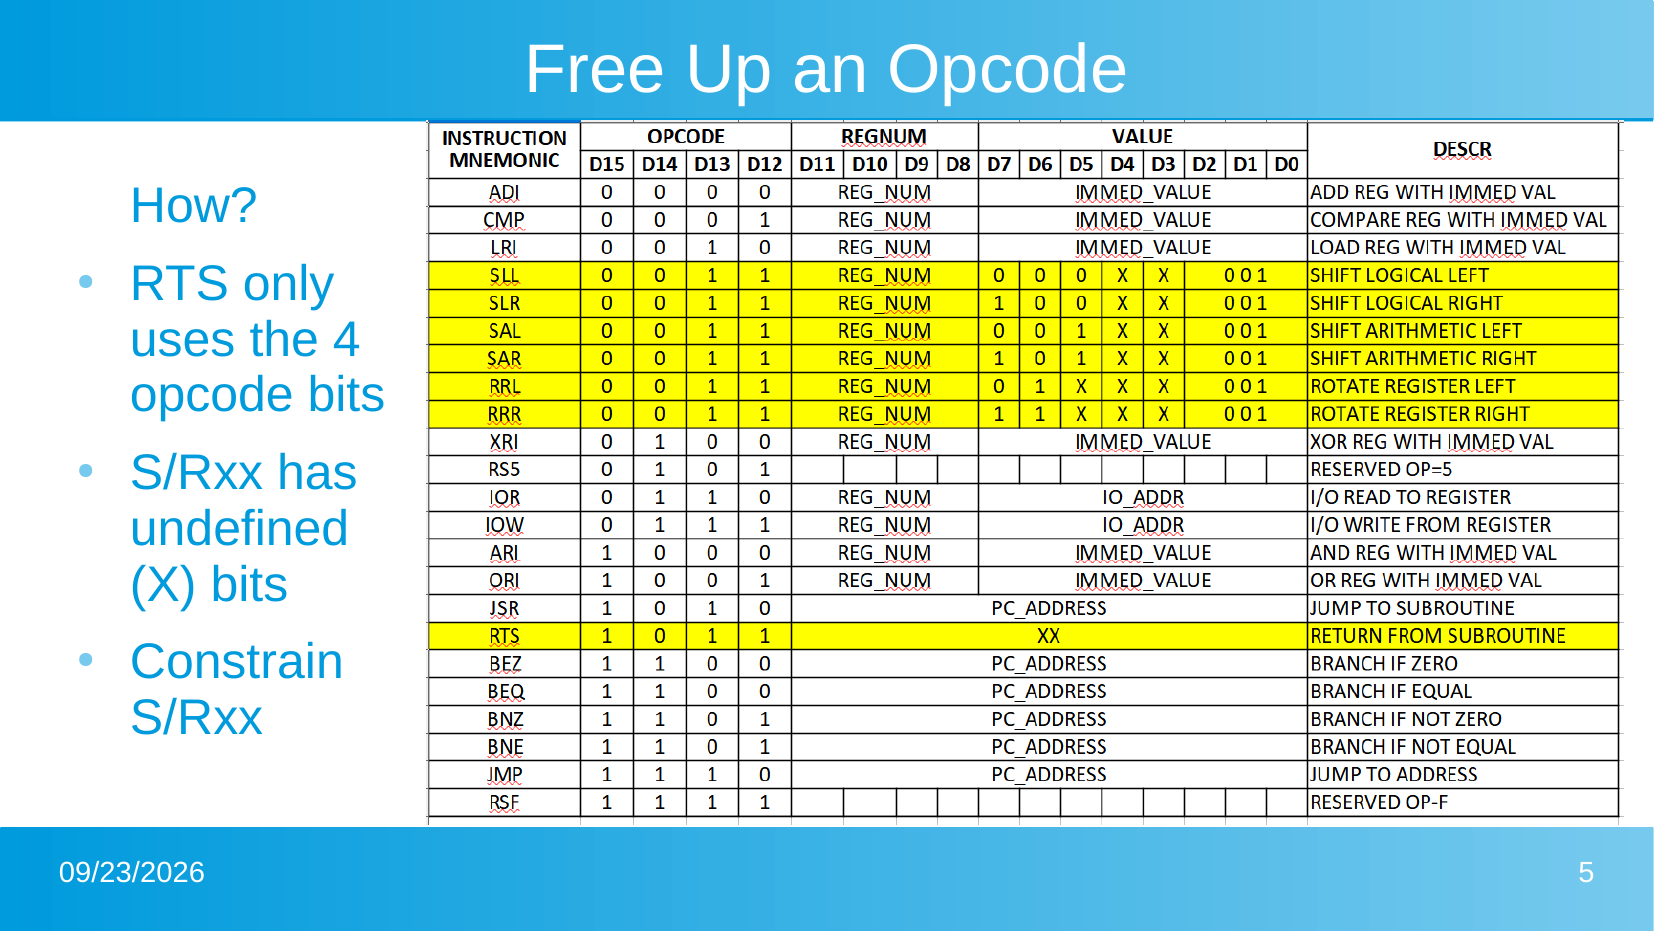

# Free Up an Opcode
How?
RTS only uses the 4 opcode bits
S/Rxx has undefined (X) bits
Constrain S/Rxx
5